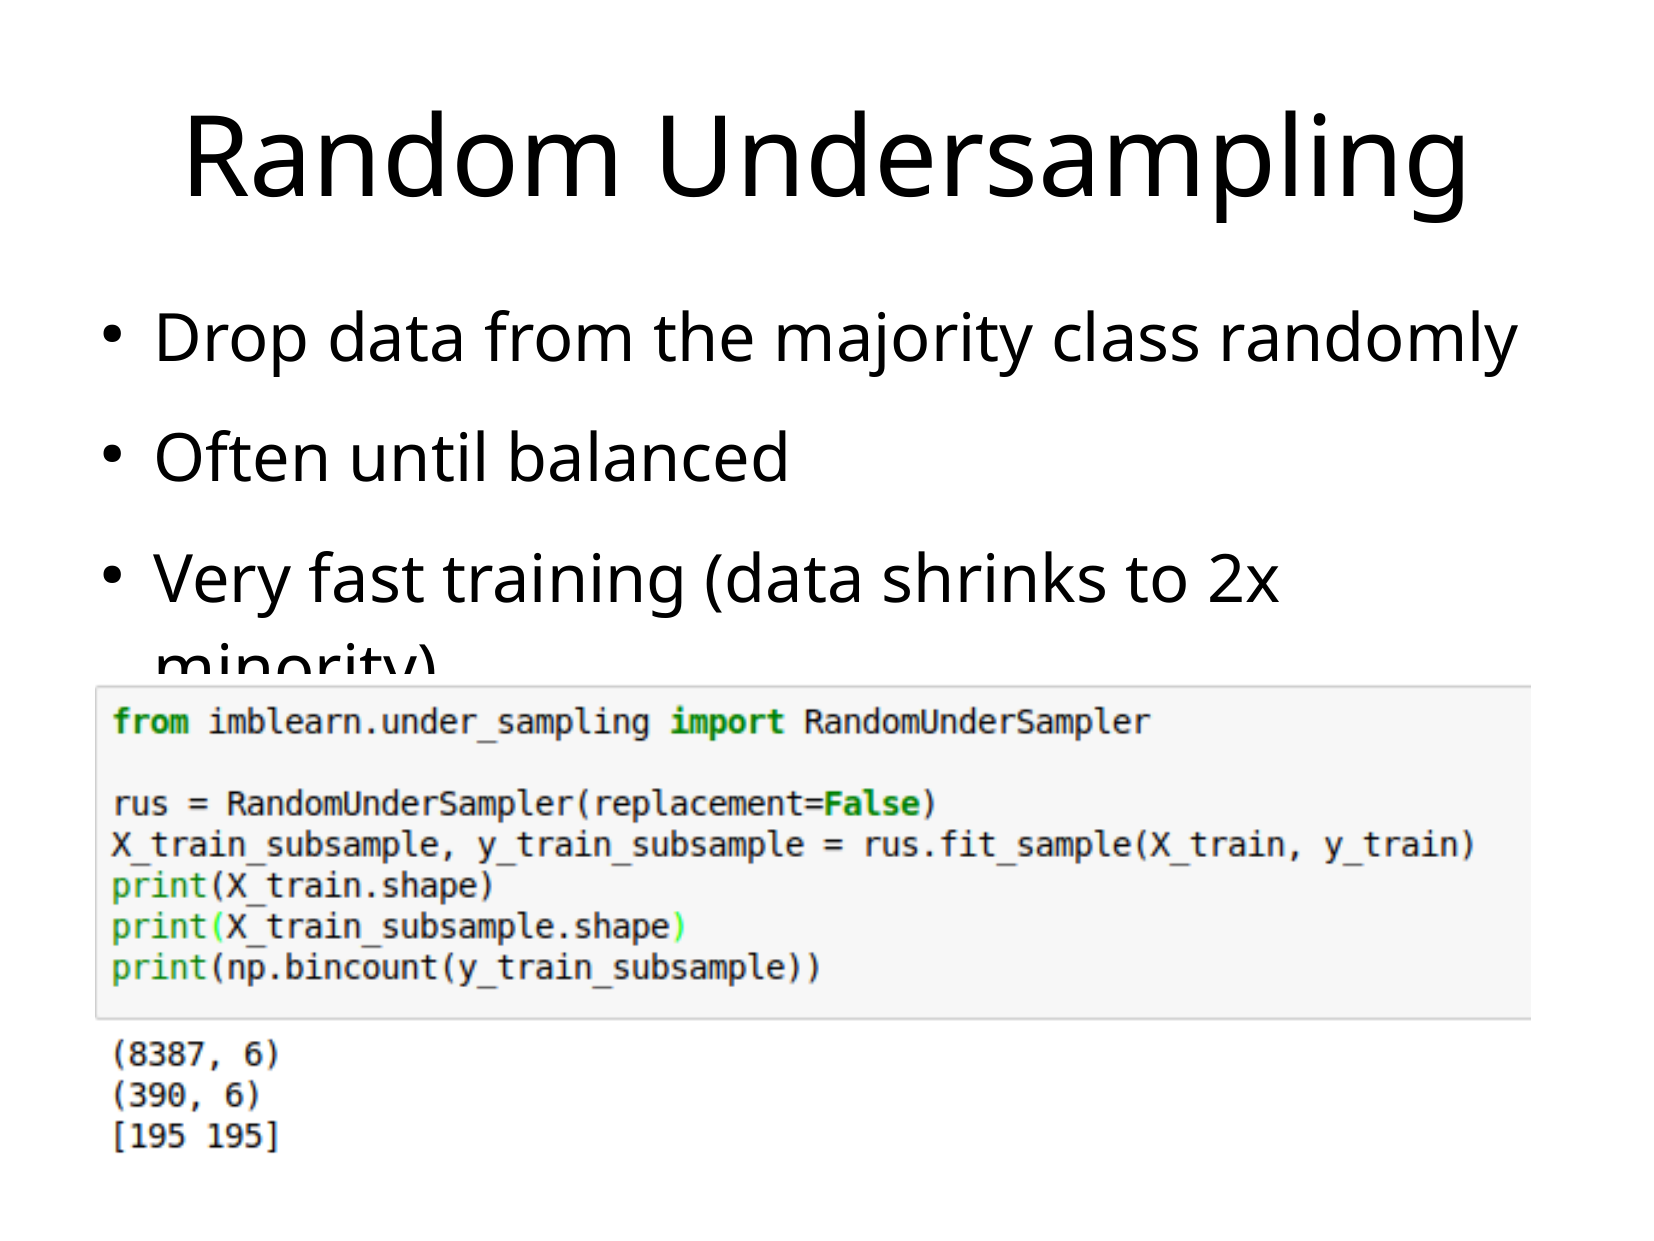

# Random Undersampling
Drop data from the majority class randomly
Often until balanced
Very fast training (data shrinks to 2x minority)
Loses data!